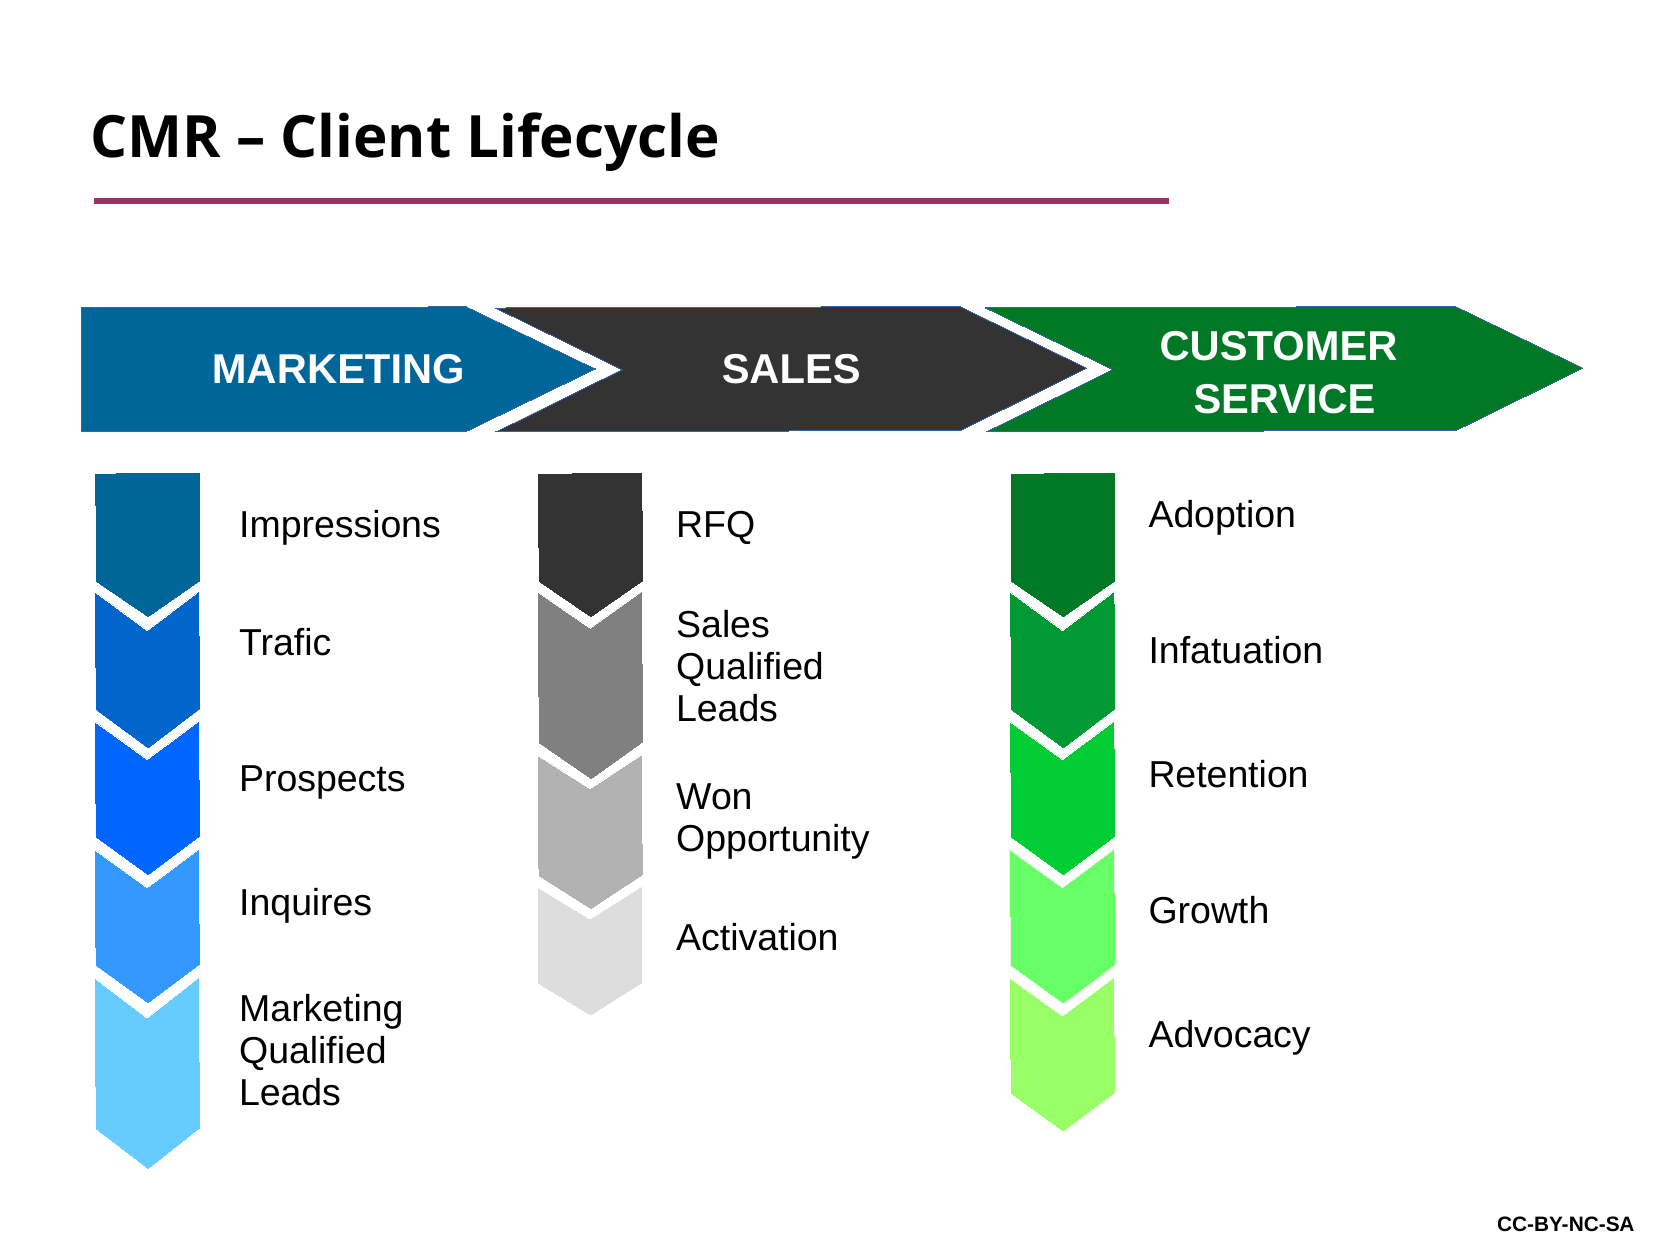

# CMR – Client Lifecycle
MARKETING
SALES
CUSTOMER
SERVICE
Adoption
Impressions
RFQ
Sales Qualified Leads
Trafic
Infatuation
Retention
Prospects
Won Opportunity
Inquires
Growth
Activation
Marketing Qualified Leads
Advocacy
CC-BY-NC-SA